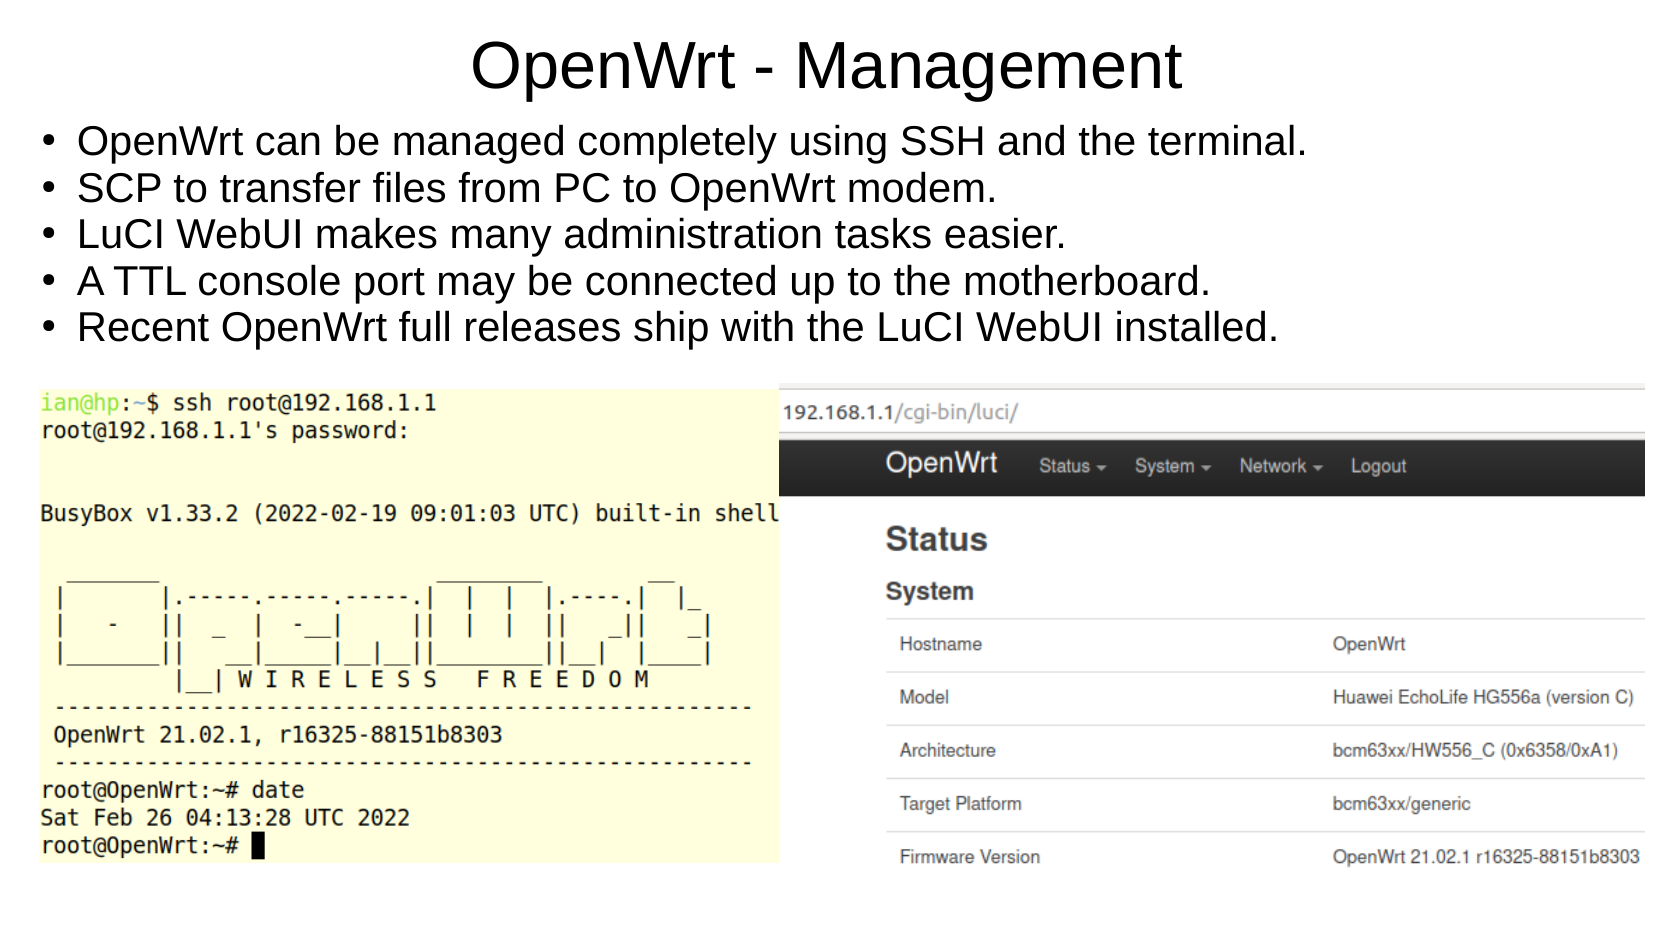

# OpenWrt - Management
OpenWrt can be managed completely using SSH and the terminal.
SCP to transfer files from PC to OpenWrt modem.
LuCI WebUI makes many administration tasks easier.
A TTL console port may be connected up to the motherboard.
Recent OpenWrt full releases ship with the LuCI WebUI installed.